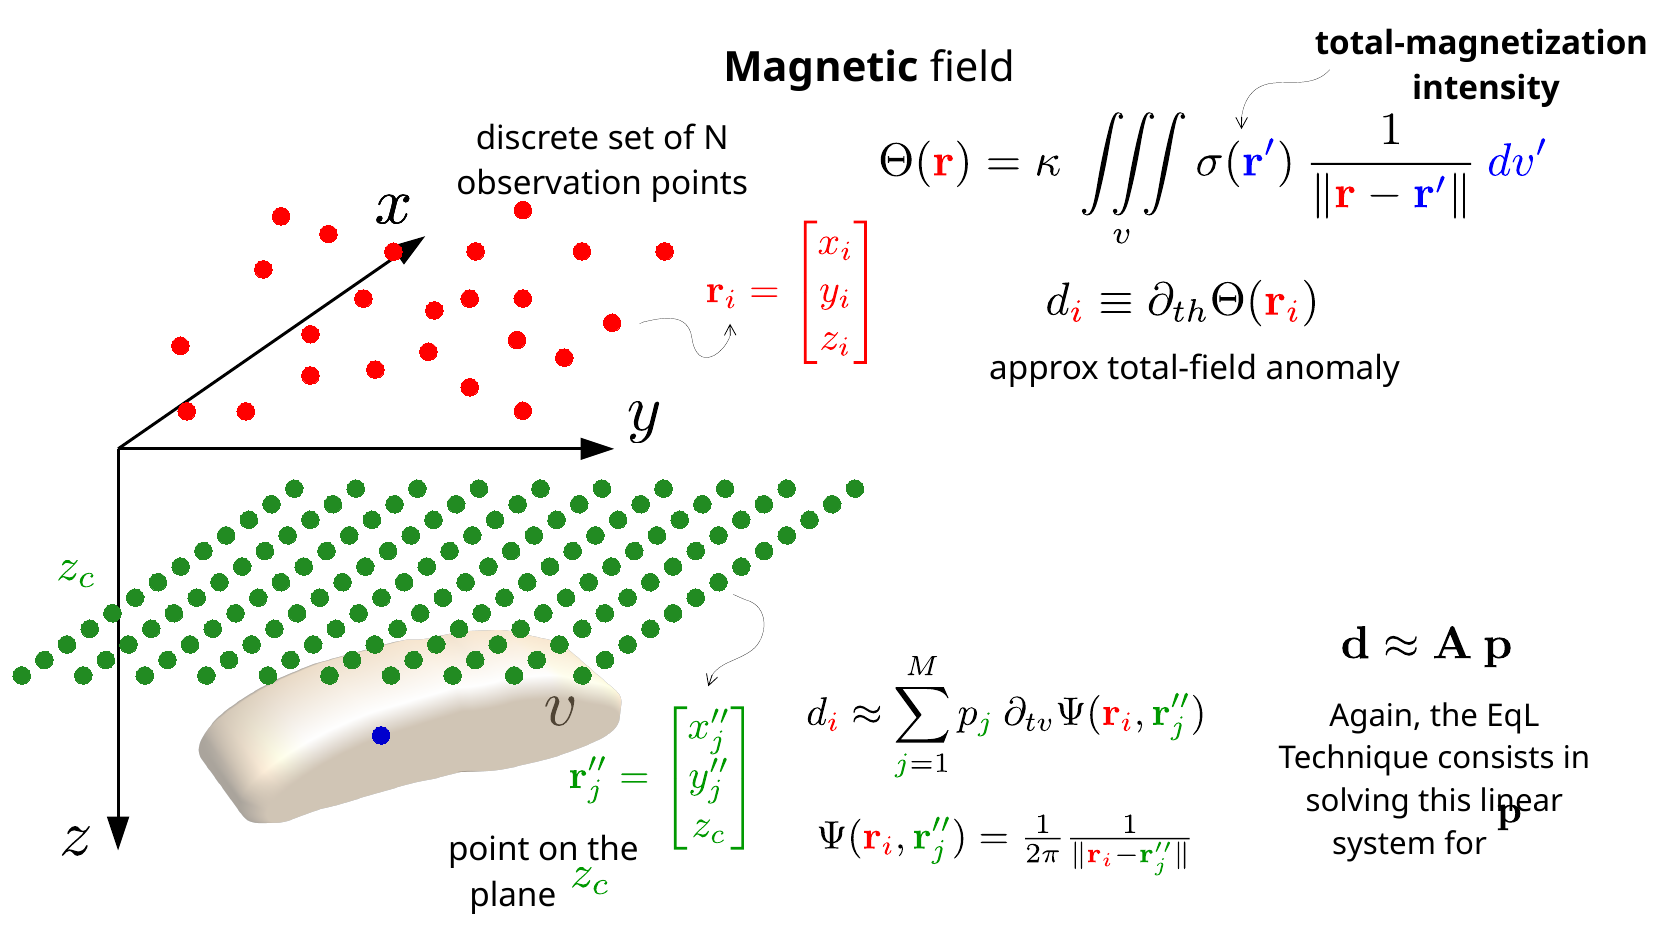

total-magnetization
intensity
Magnetic field
discrete set of N observation points
approx total-field anomaly
Again, the EqL Technique consists in solving this linear system for
point on the
 plane